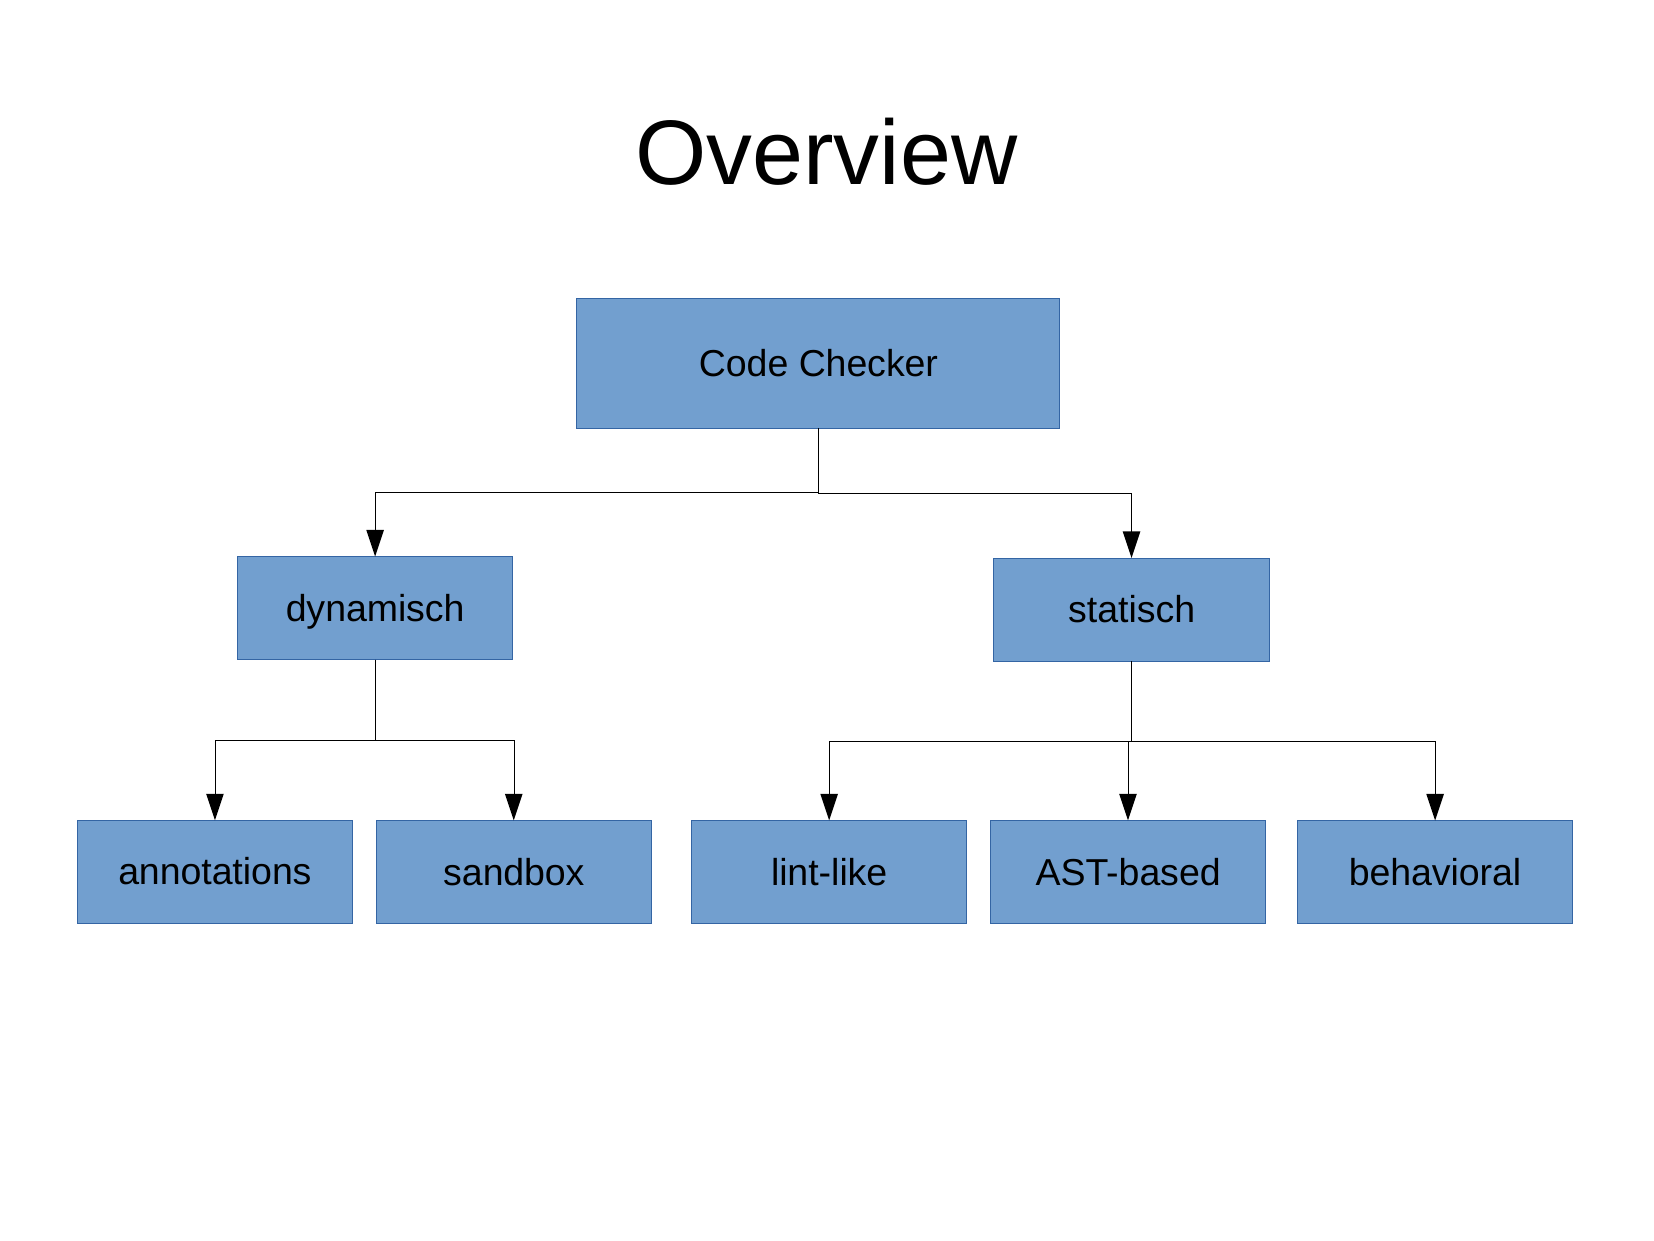

# Overview
Code Checker
dynamisch
statisch
annotations
sandbox
lint-like
AST-based
behavioral